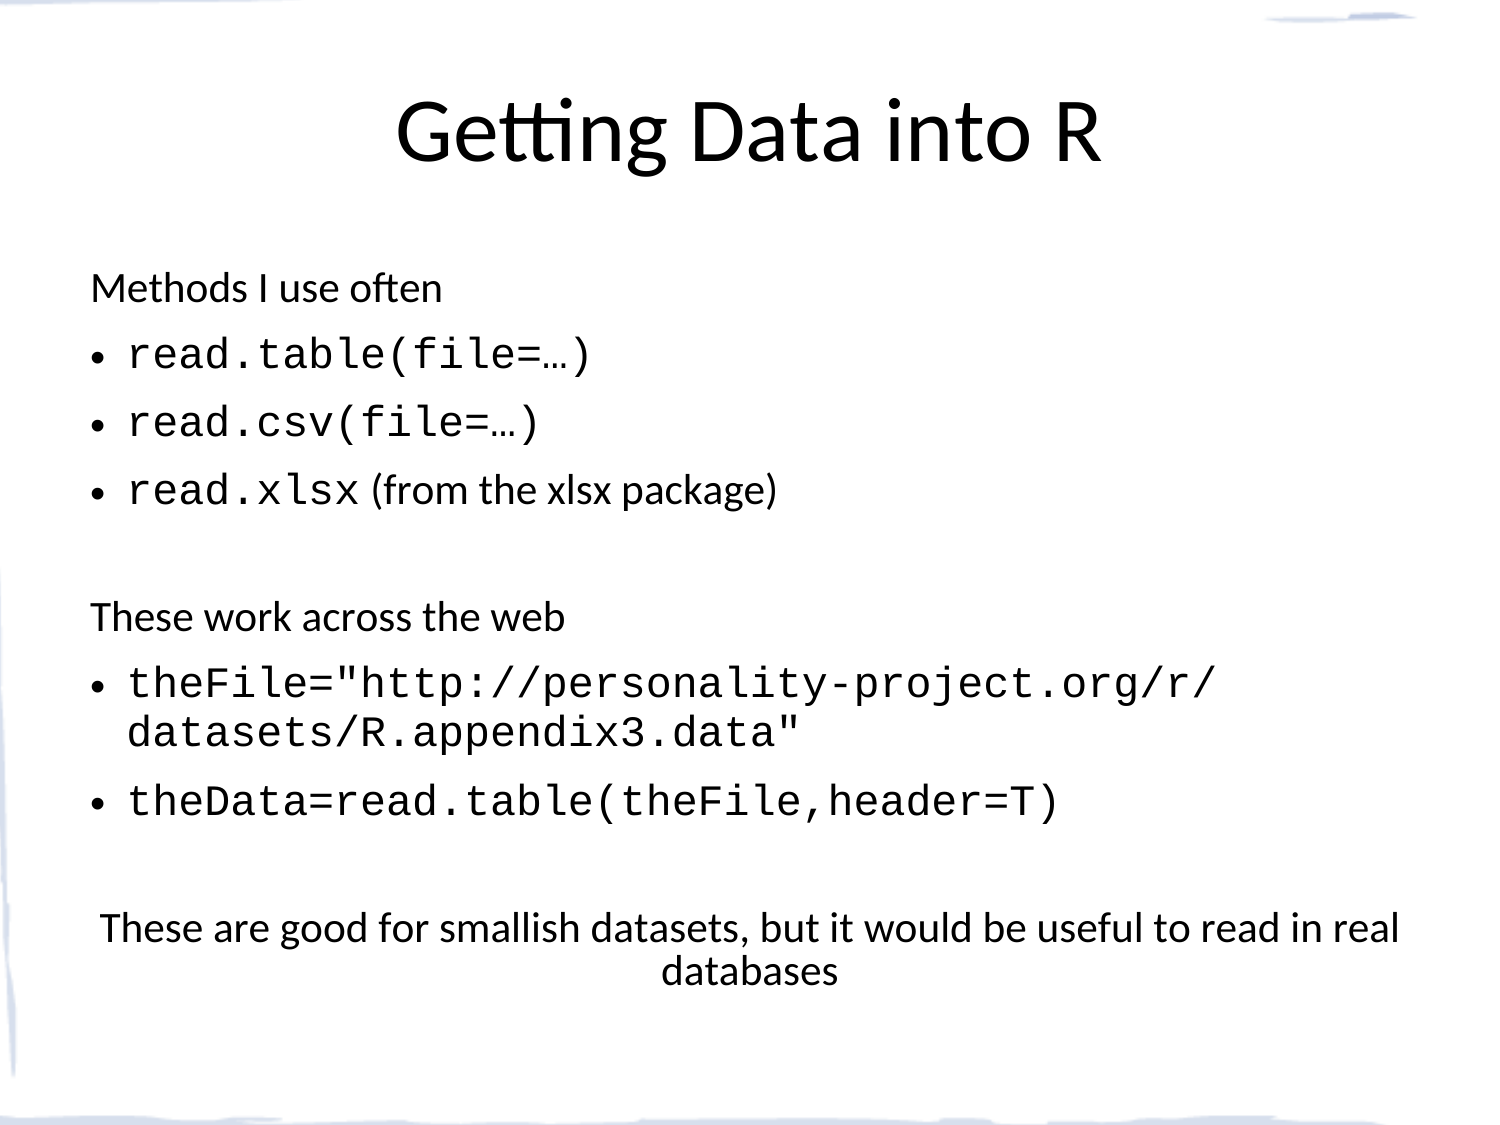

# Getting Data into R
Methods I use often
read.table(file=…)
read.csv(file=…)
read.xlsx (from the xlsx package)
These work across the web
theFile="http://personality-project.org/r/datasets/R.appendix3.data"
theData=read.table(theFile,header=T)
These are good for smallish datasets, but it would be useful to read in real databases